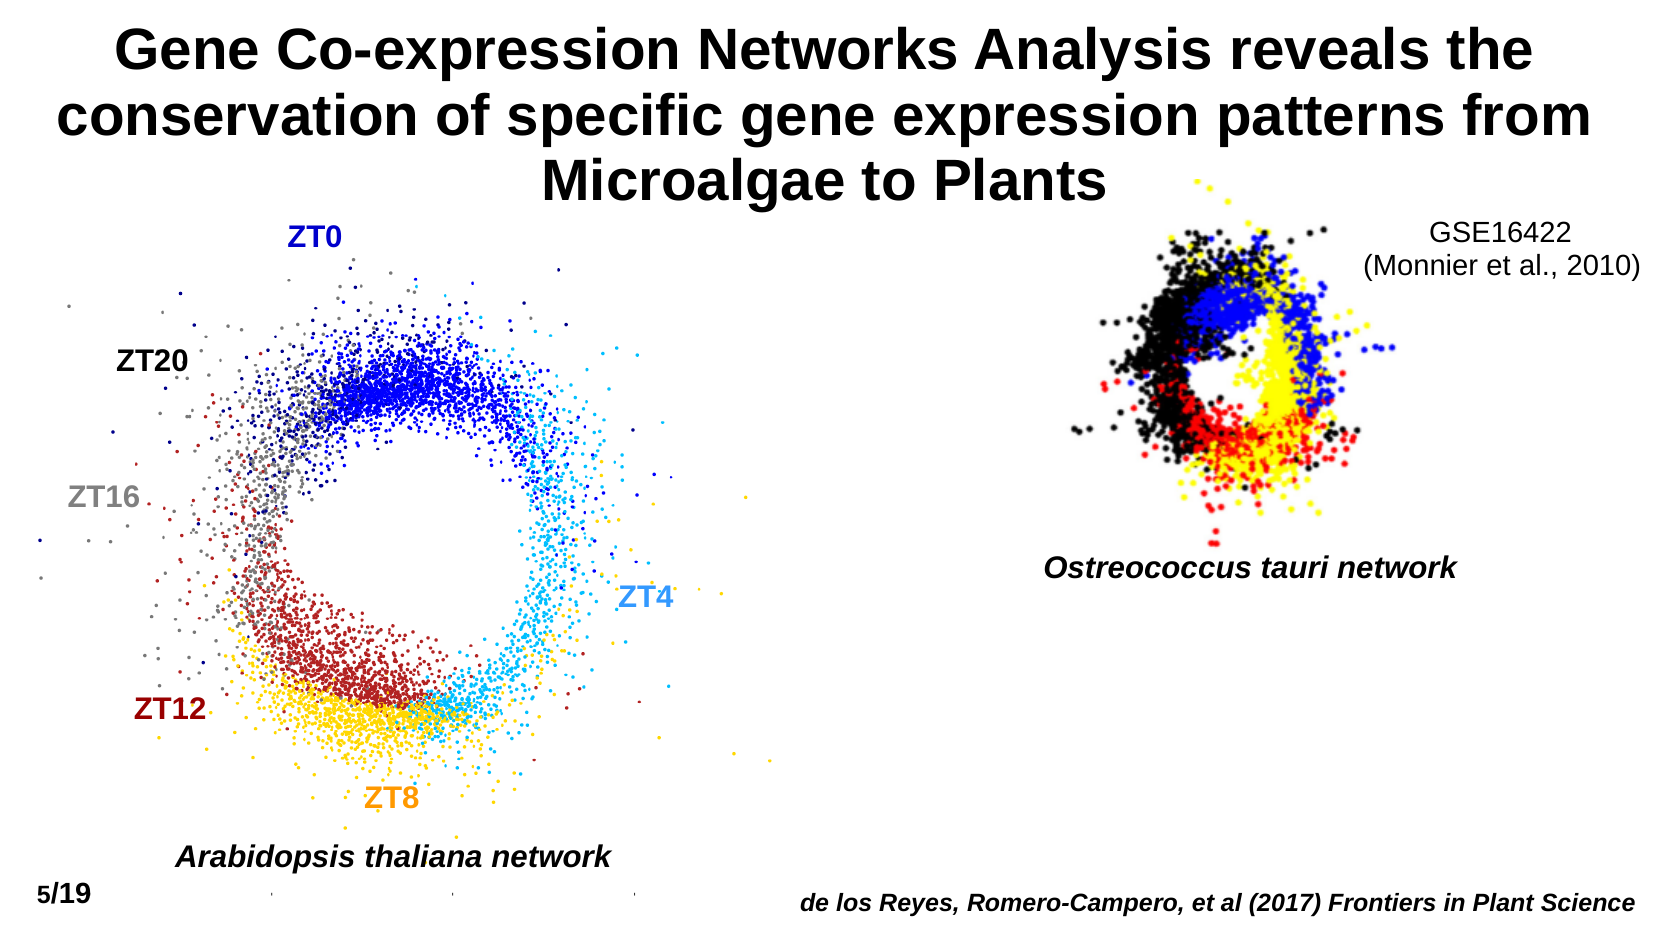

# Gene Co-expression Networks Analysis reveals the conservation of specific gene expression patterns from Microalgae to Plants
 GSE16422
(Monnier et al., 2010)
ZT0
ZT20
ZT16
Ostreococcus tauri network
ZT4
ZT12
ZT8
Arabidopsis thaliana network
 5/19
de los Reyes, Romero-Campero, et al (2017) Frontiers in Plant Science